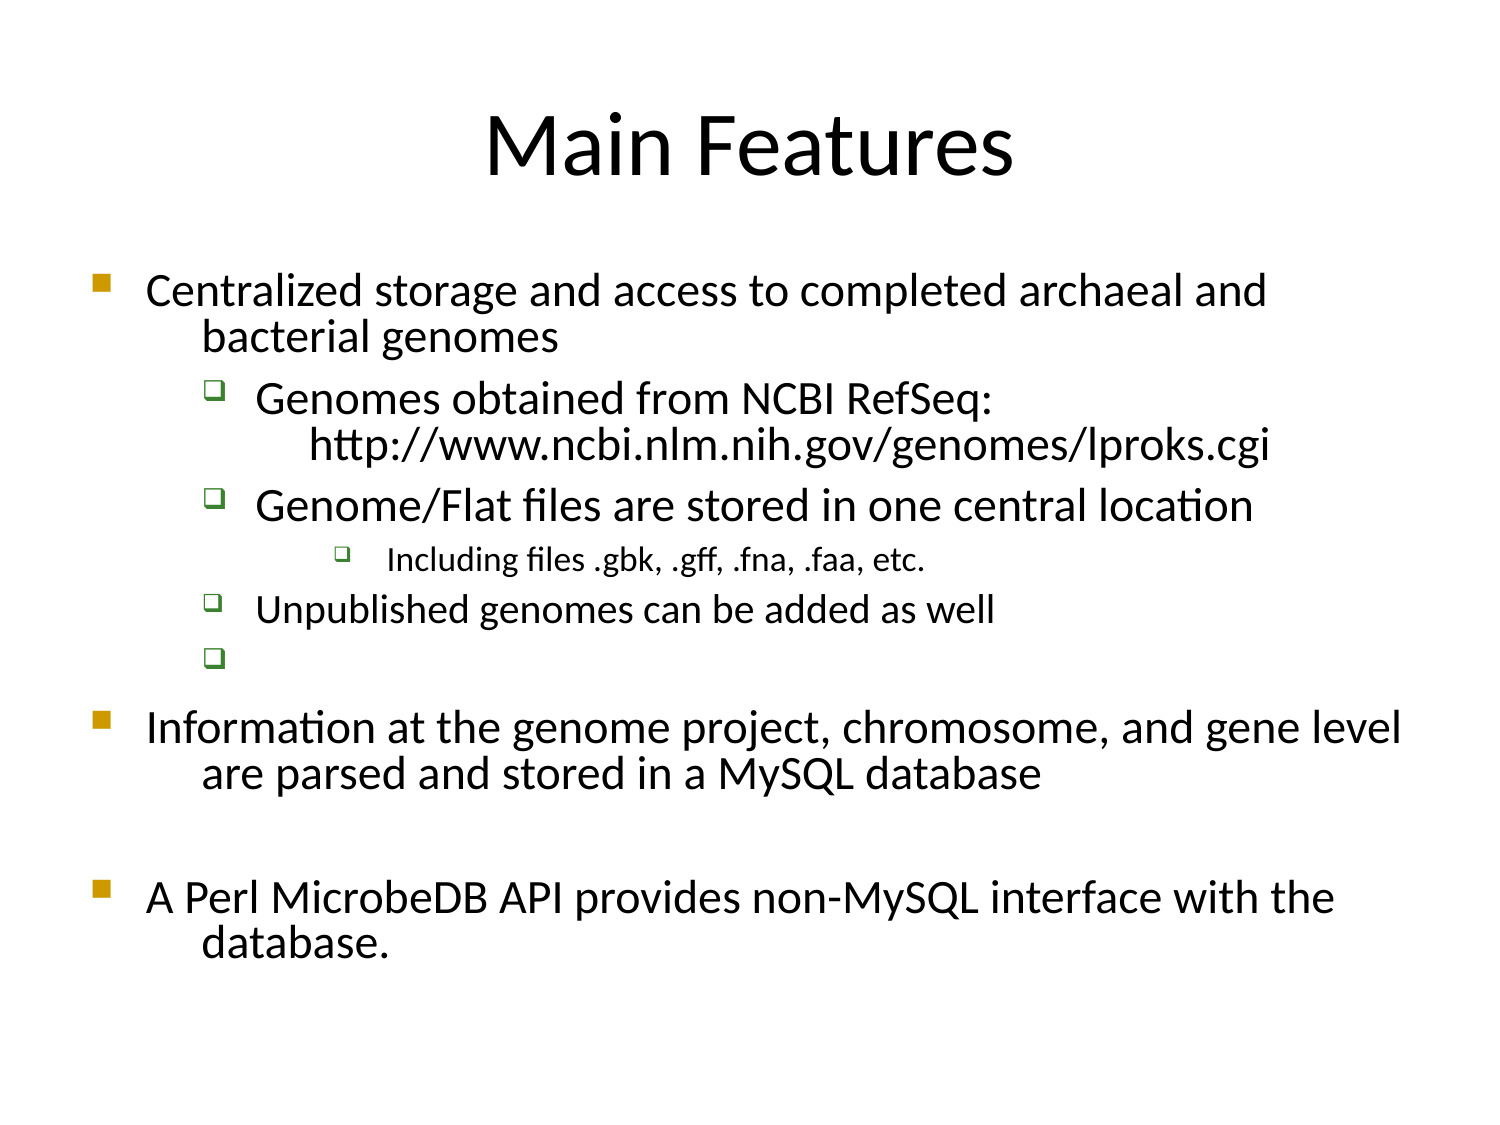

# Main Features
Centralized storage and access to completed archaeal and bacterial genomes
Genomes obtained from NCBI RefSeq: http://www.ncbi.nlm.nih.gov/genomes/lproks.cgi
Genome/Flat files are stored in one central location
Including files .gbk, .gff, .fna, .faa, etc.
Unpublished genomes can be added as well
Information at the genome project, chromosome, and gene level are parsed and stored in a MySQL database
A Perl MicrobeDB API provides non-MySQL interface with the database.